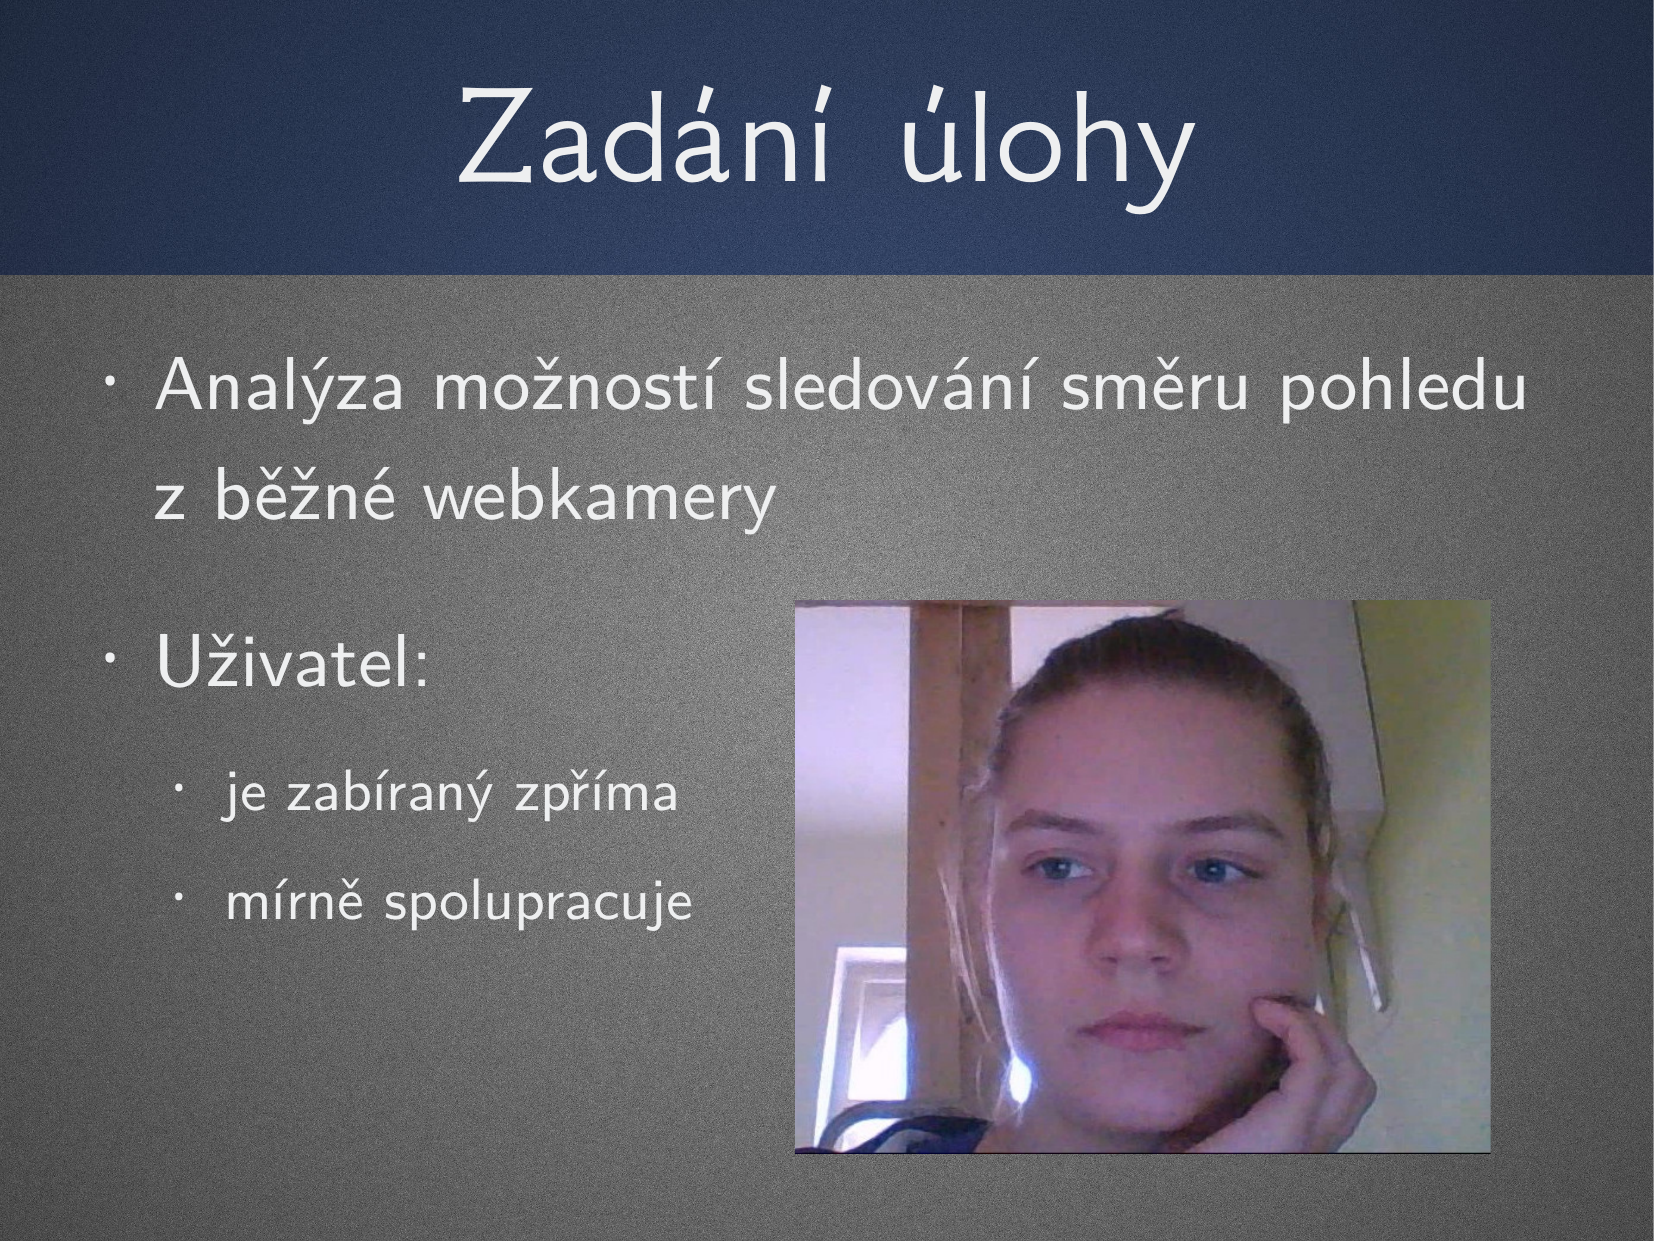

# Zadání úlohy
Analýza možností sledování směru pohledu z běžné webkamery
Uživatel:
je zabíraný zpříma
mírně spolupracuje